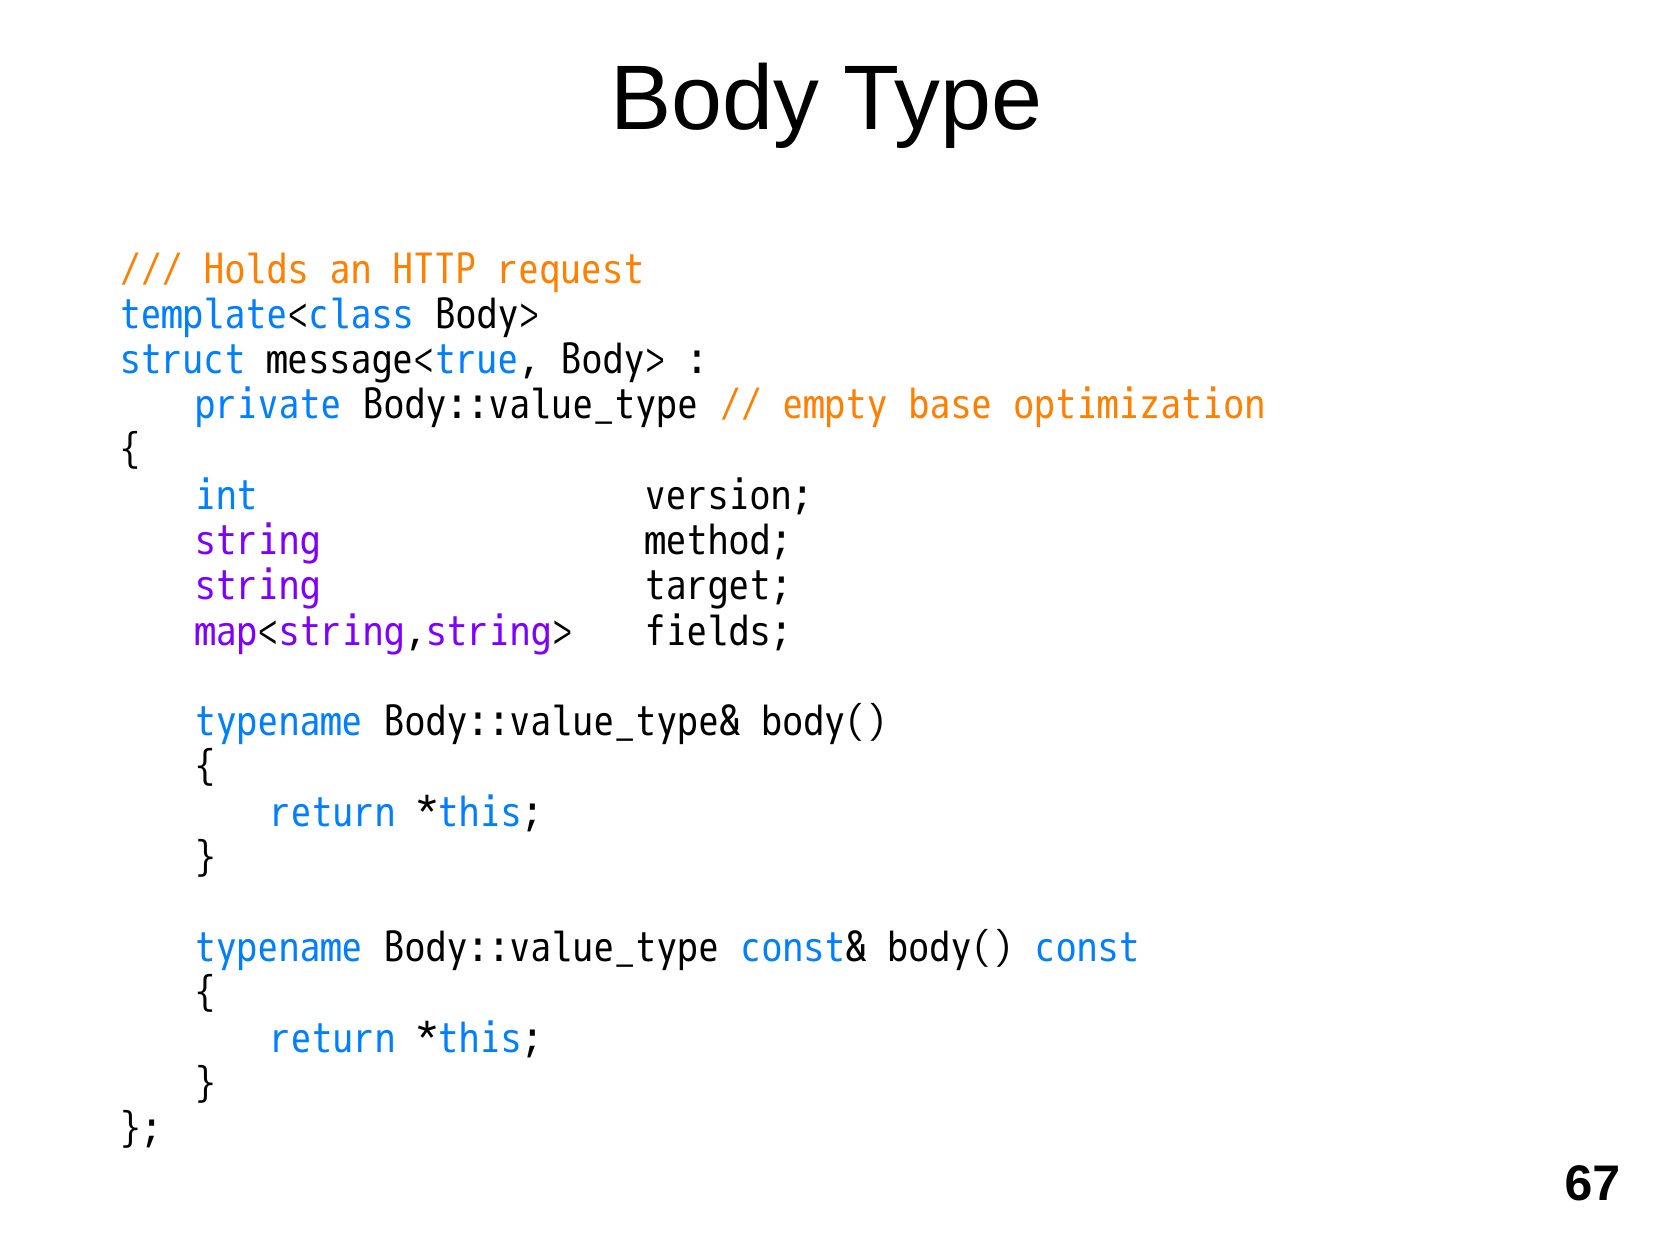

# Body Type
/// Holds an HTTP request
template<class Body>
struct message<true, Body> :
	private Body::value_type // empty base optimization
{
	int						version;
	string					method;
	string					target;
	map<string,string>	fields;
	typename Body::value_type& body()
	{
		return *this;
	}
	typename Body::value_type const& body() const
	{
		return *this;
	}
};
67